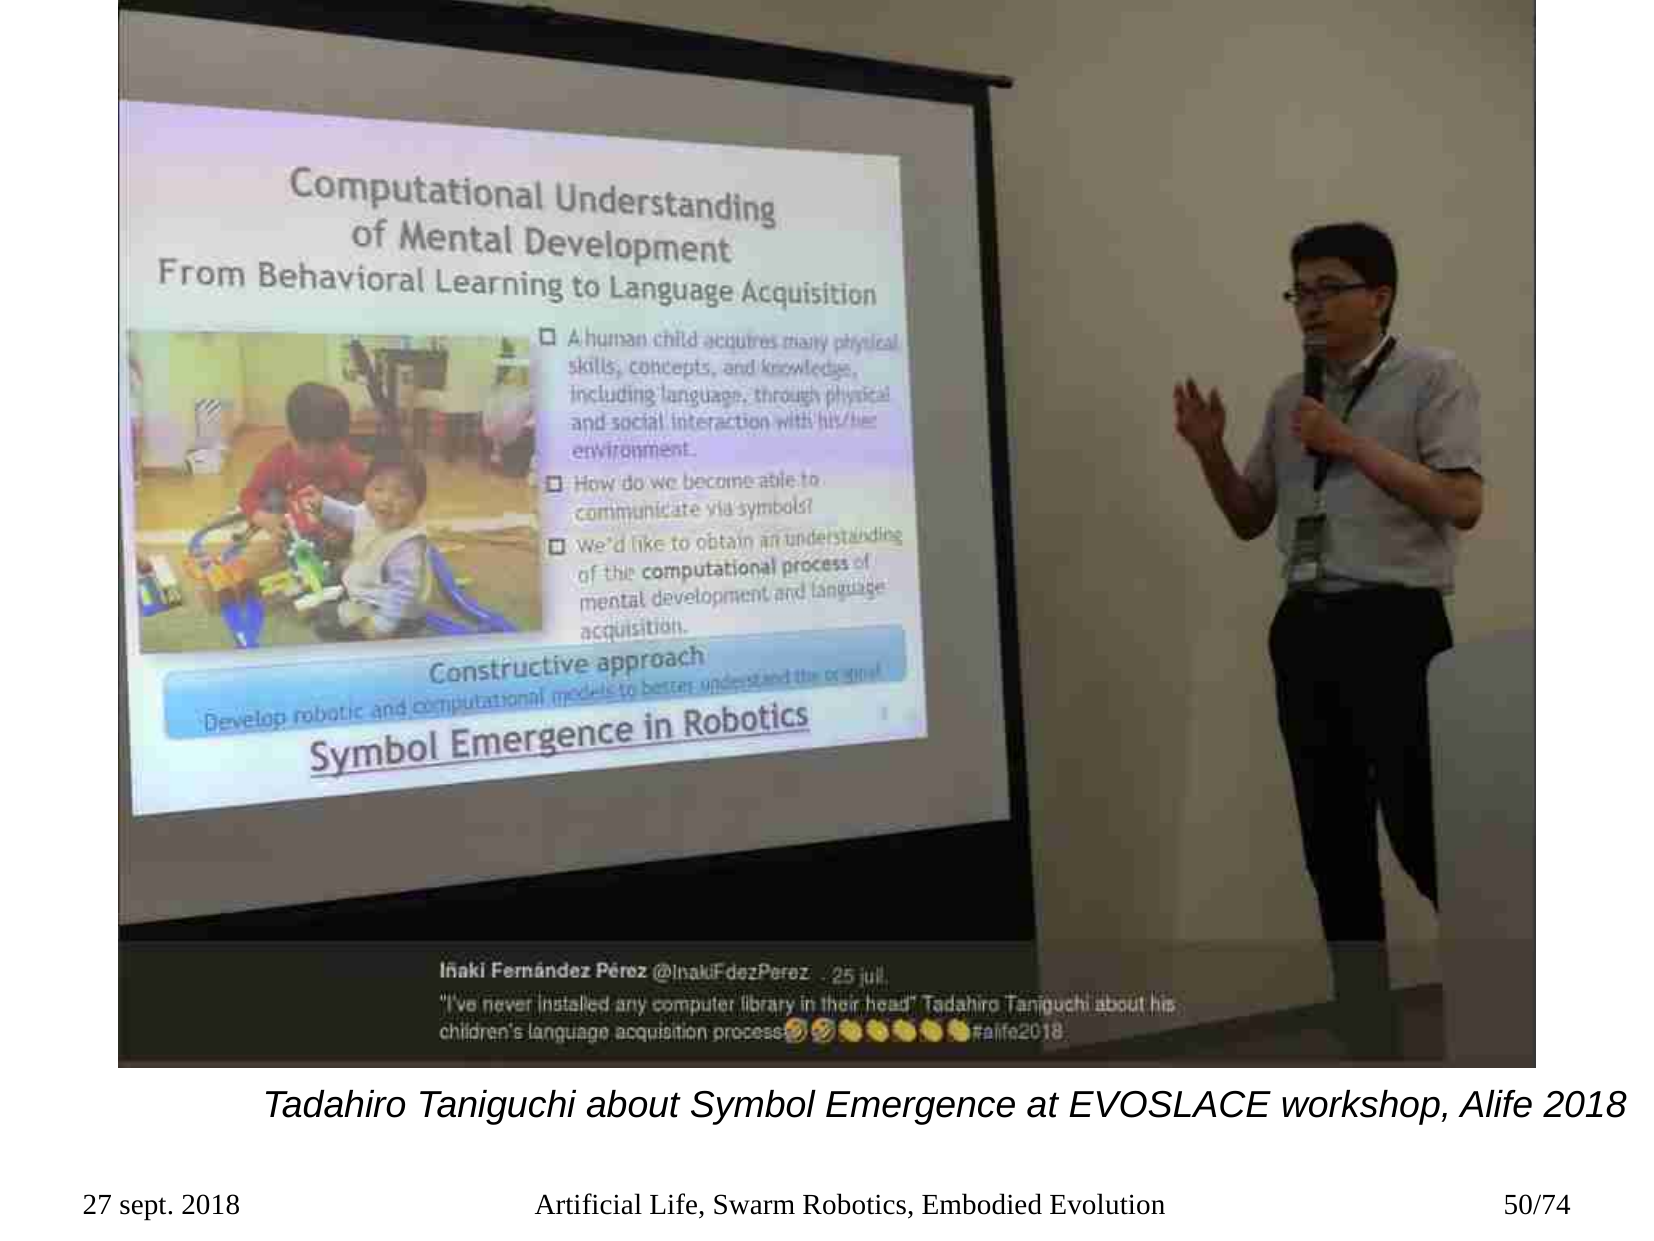

Tadahiro Taniguchi about Symbol Emergence at EVOSLACE workshop, Alife 2018
27 sept. 2018
Artificial Life, Swarm Robotics, Embodied Evolution
50